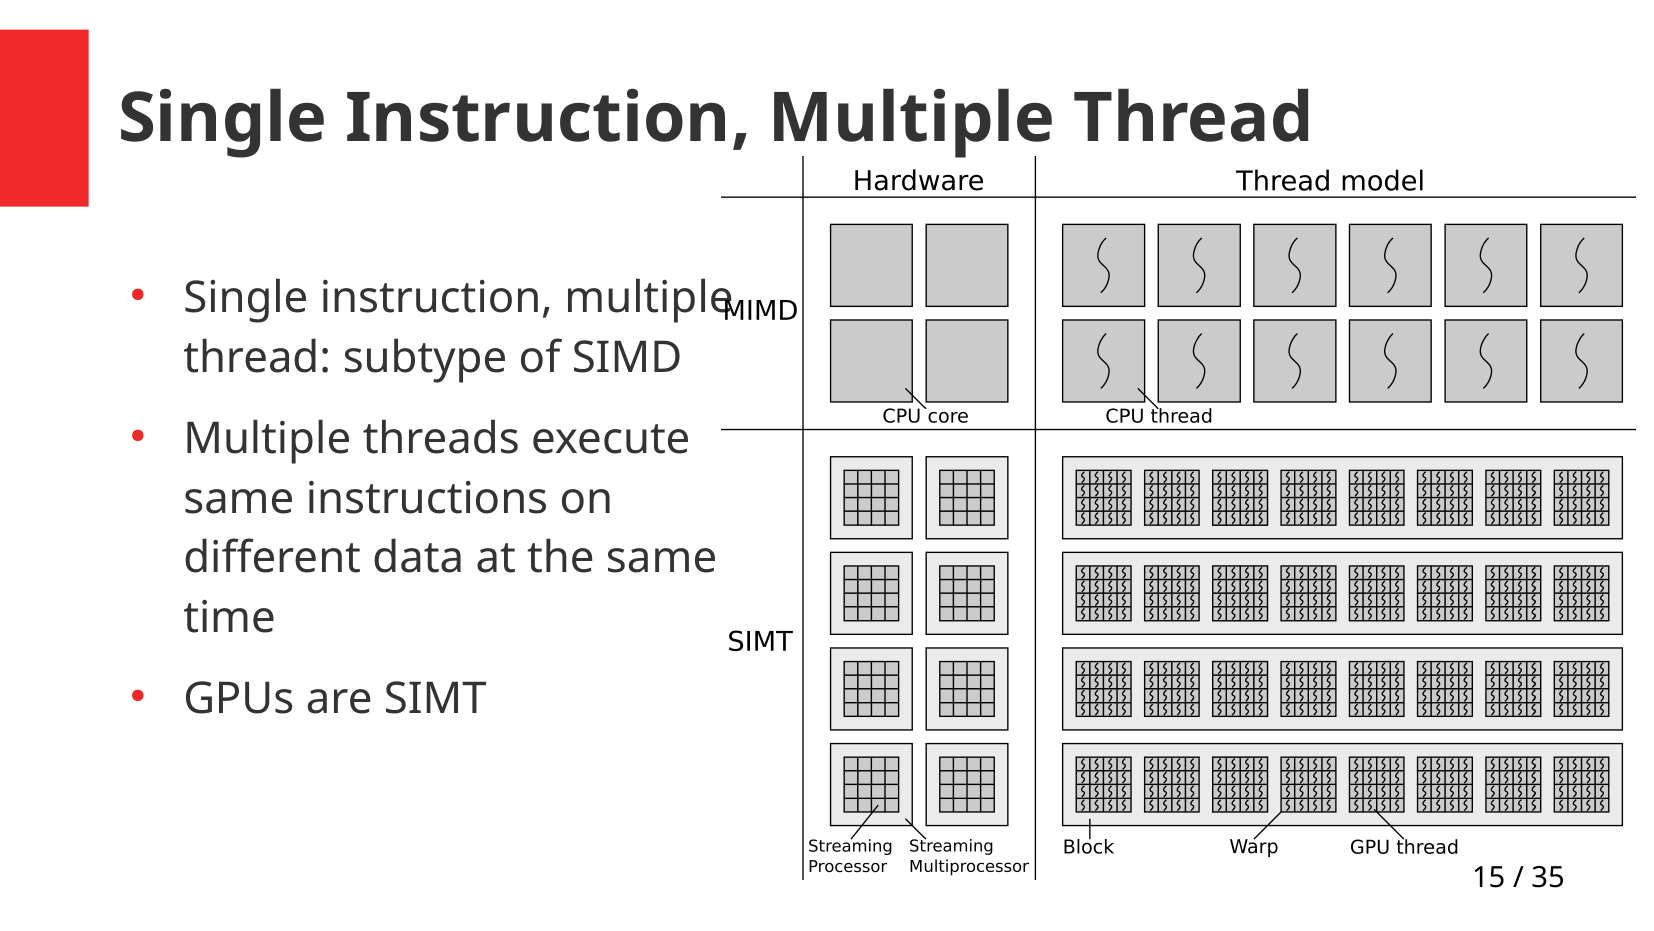

# Single Instruction, Multiple Thread
Single instruction, multiple thread: subtype of SIMD
Multiple threads execute same instructions on different data at the same time
GPUs are SIMT
15